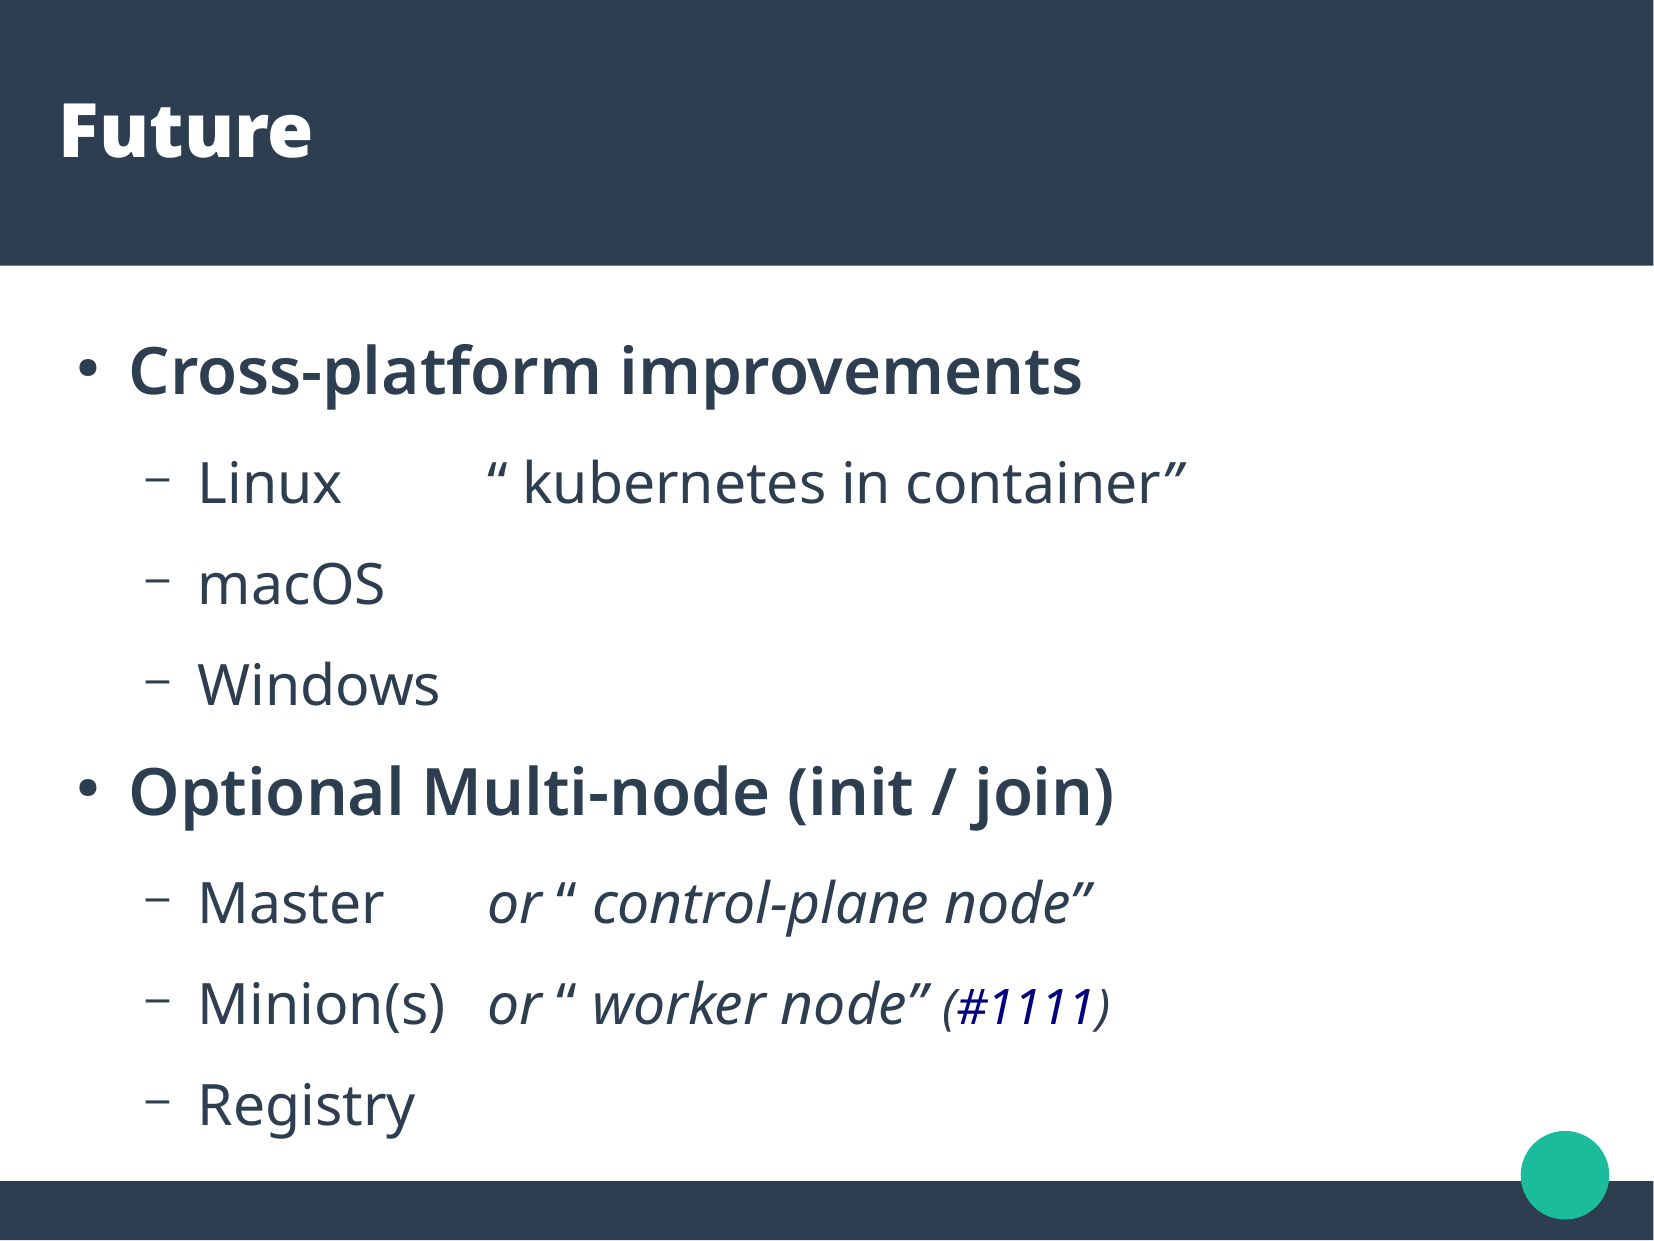

# Future
Cross-platform improvements
Linux		“ kubernetes in container”
macOS
Windows
Optional Multi-node (init / join)
Master		or “ control-plane node”
Minion(s)	or “ worker node” (#1111)
Registry